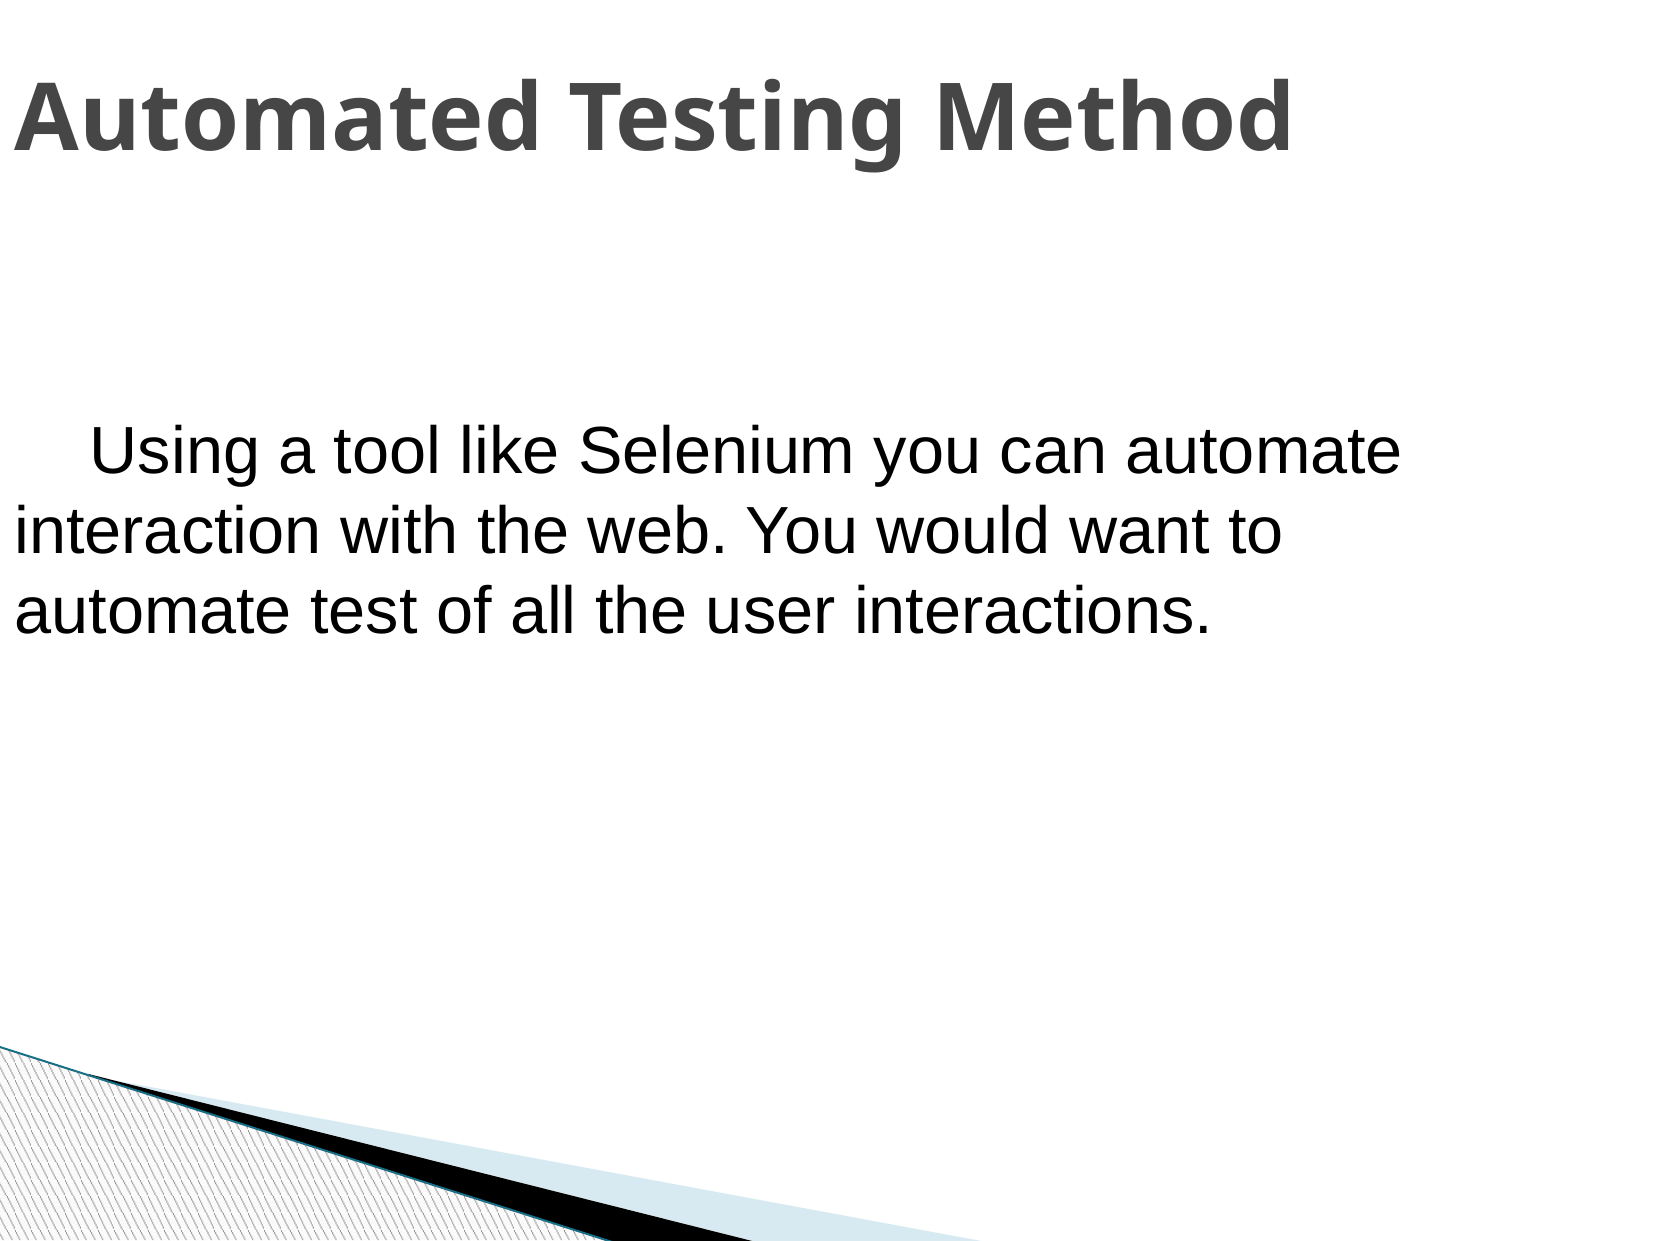

# Automated Testing Method
	Using a tool like Selenium you can automate interaction with the web. You would want to automate test of all the user interactions.